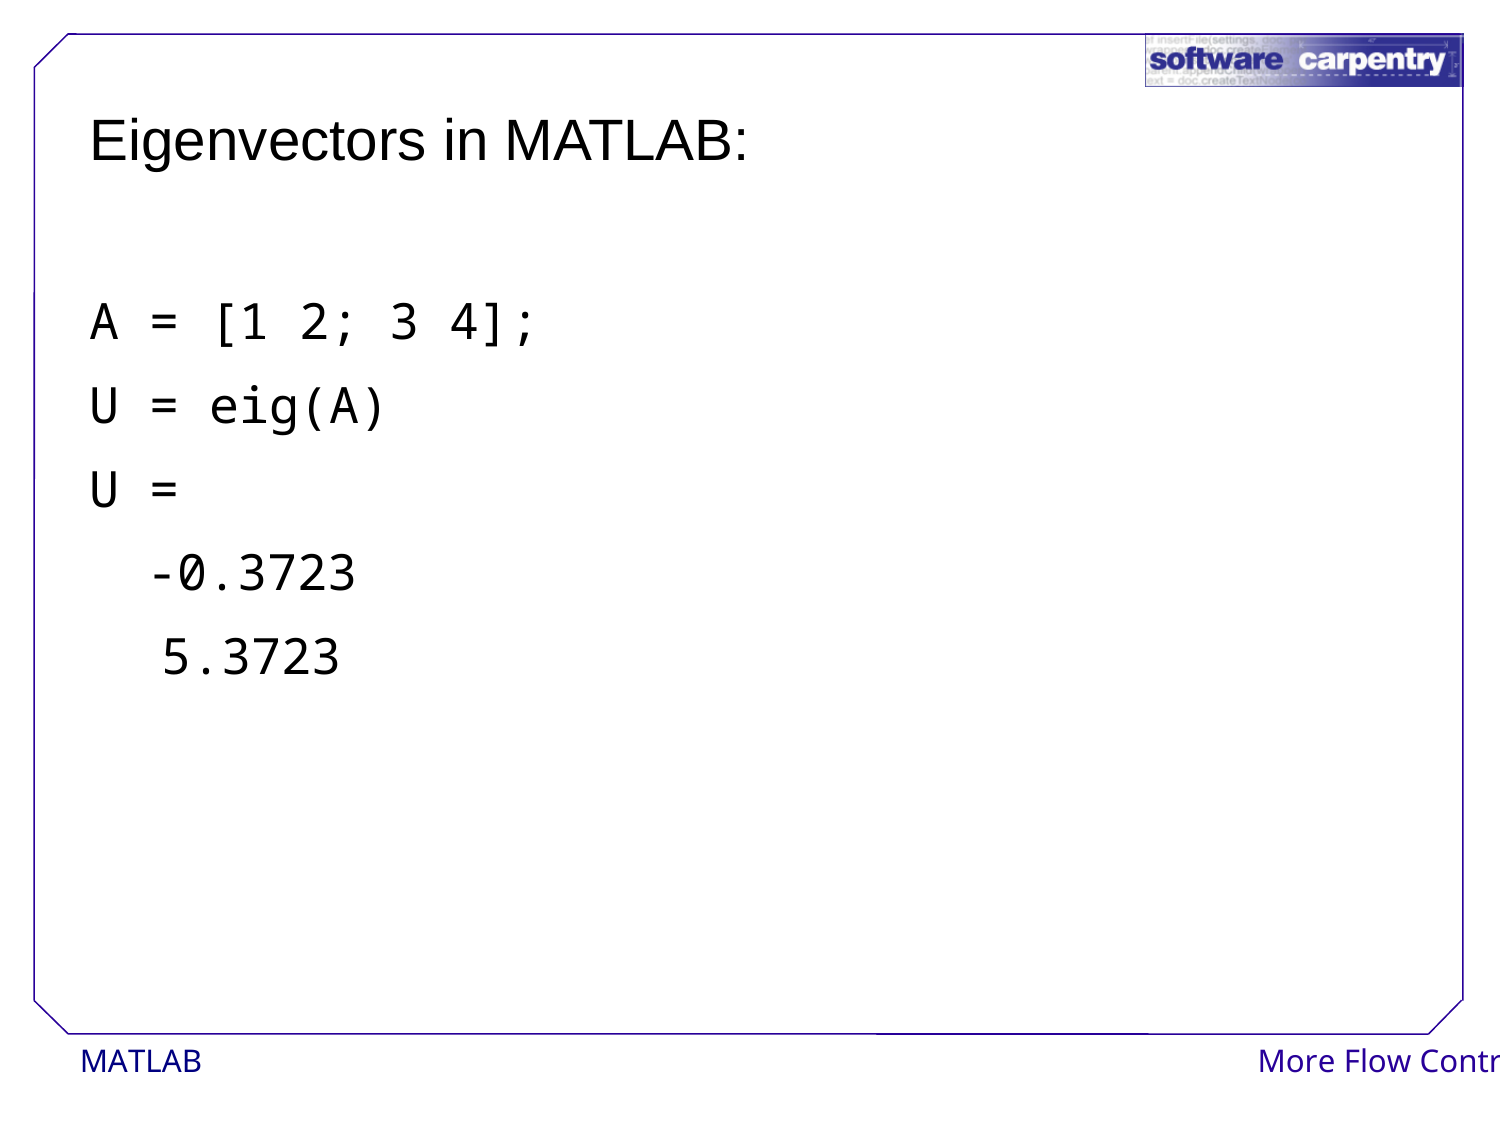

# Eigenvectors in MATLAB:
A = [1 2; 3 4];
U = eig(A)
U =
   -0.3723
    5.3723